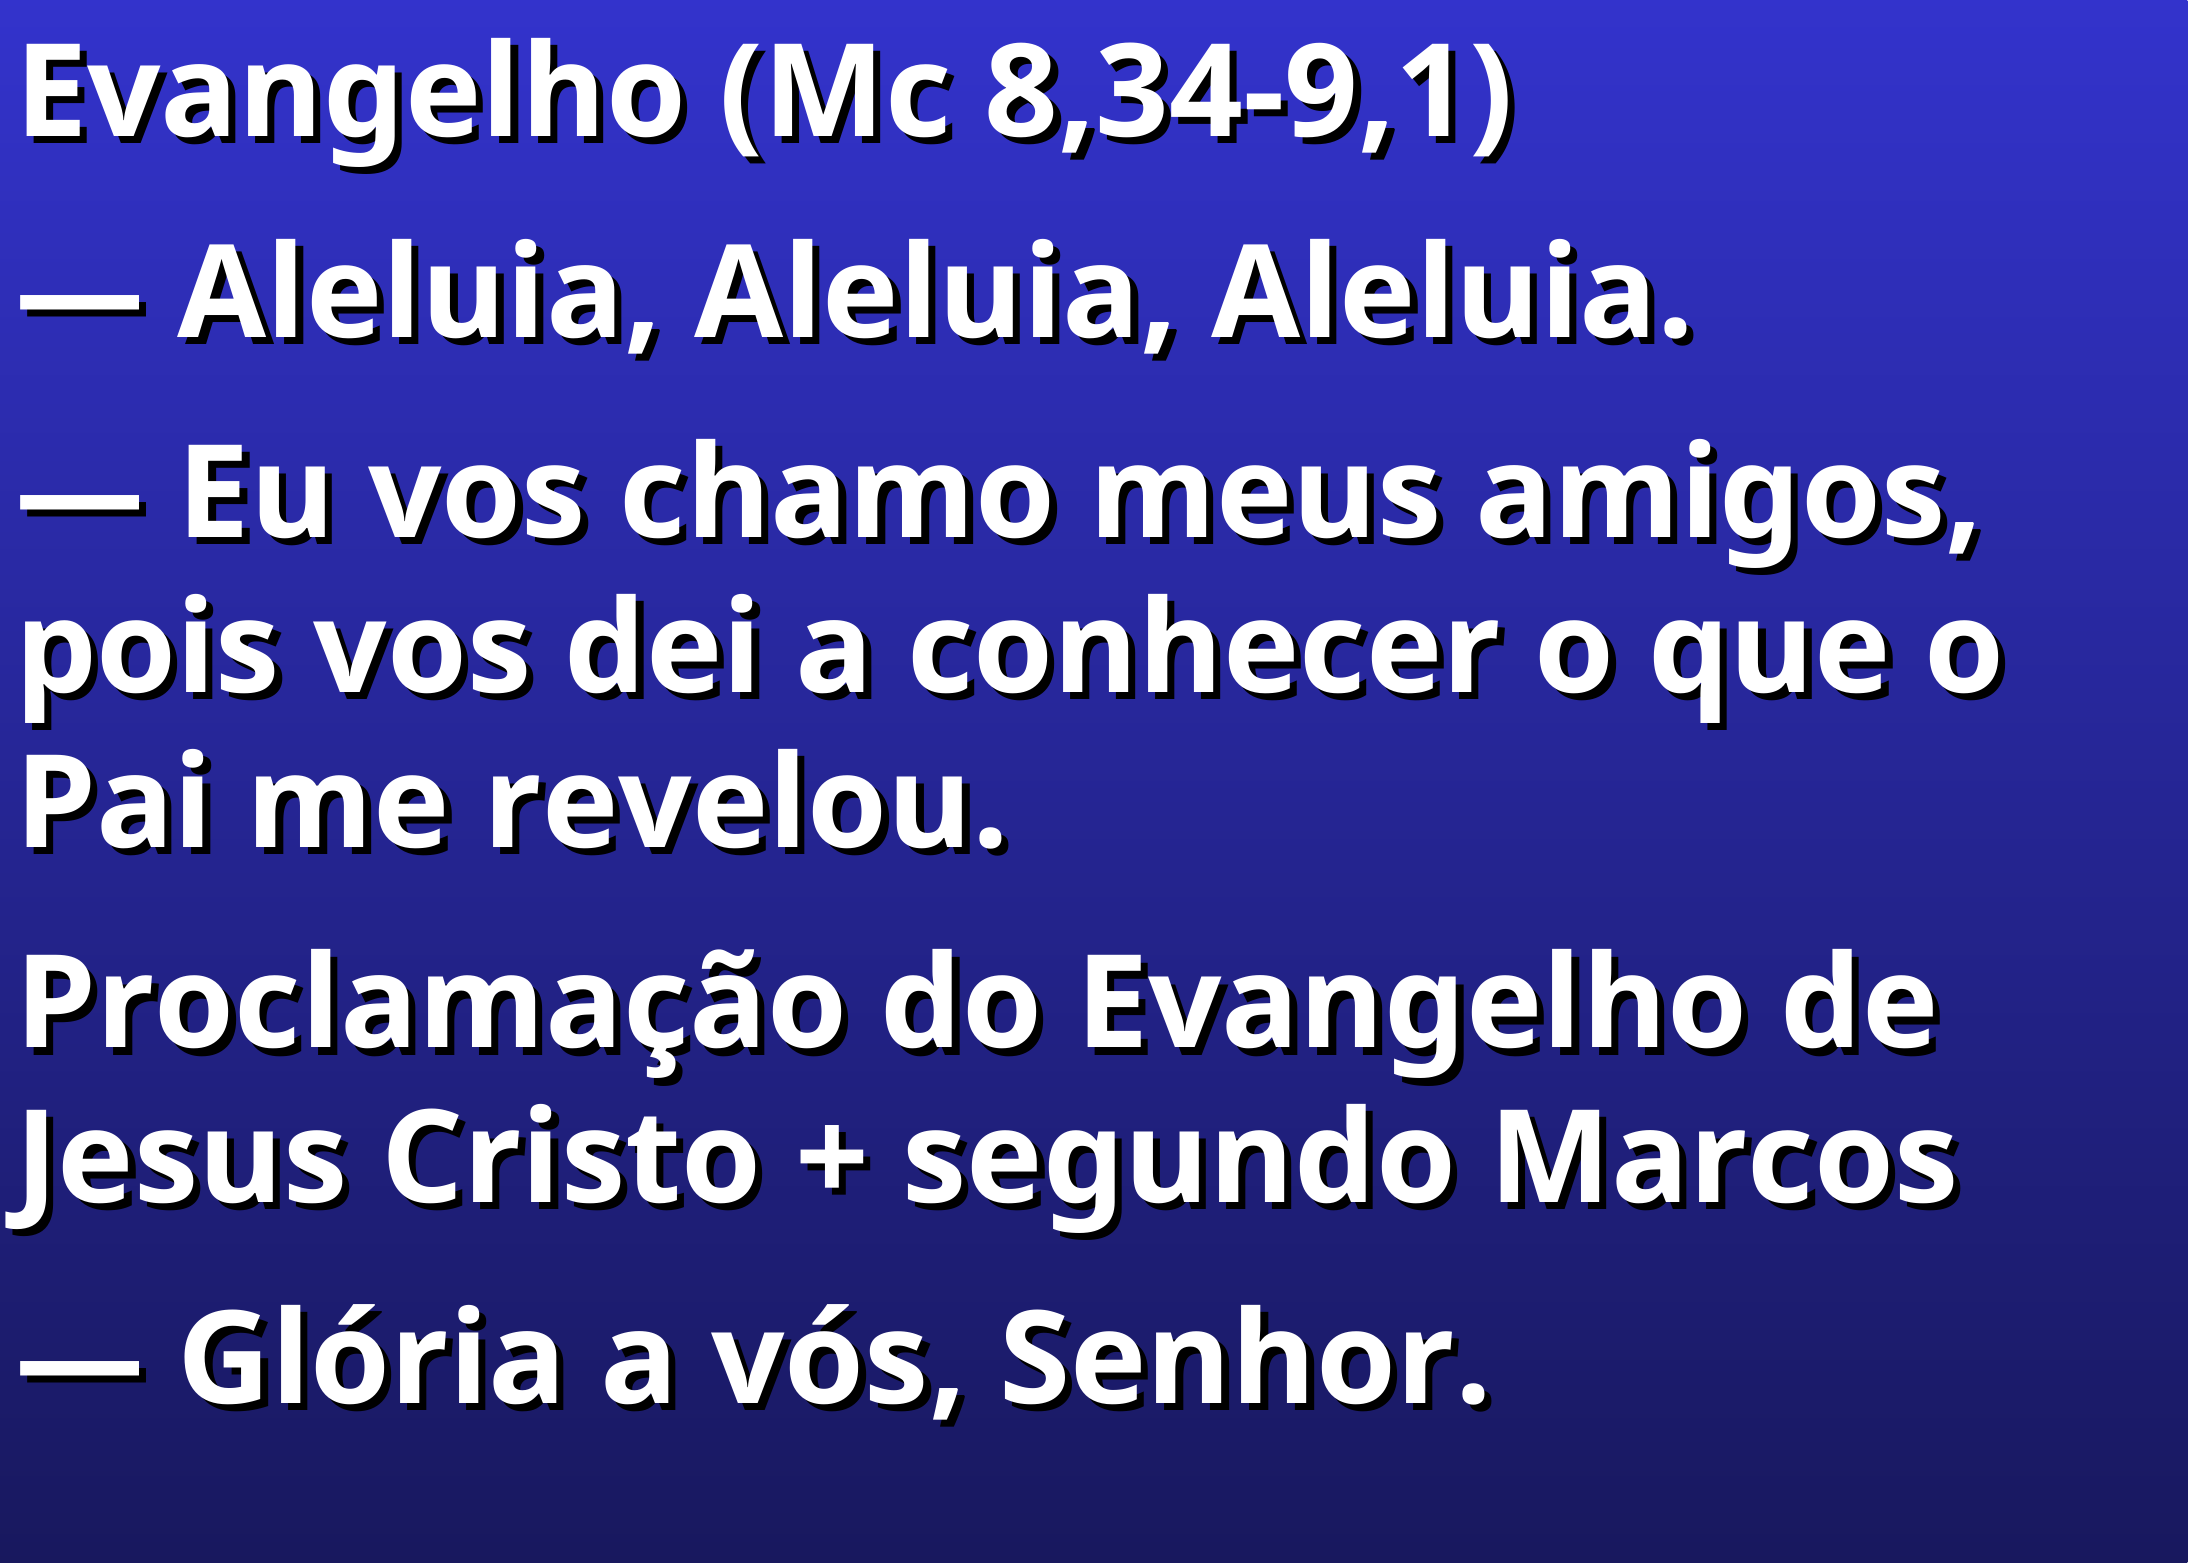

Evangelho (Mc 8,34-9,1)
— Aleluia, Aleluia, Aleluia.
— Eu vos chamo meus amigos, pois vos dei a conhecer o que o Pai me revelou.
Proclamação do Evangelho de Jesus Cristo + segundo Marcos
— Glória a vós, Senhor.